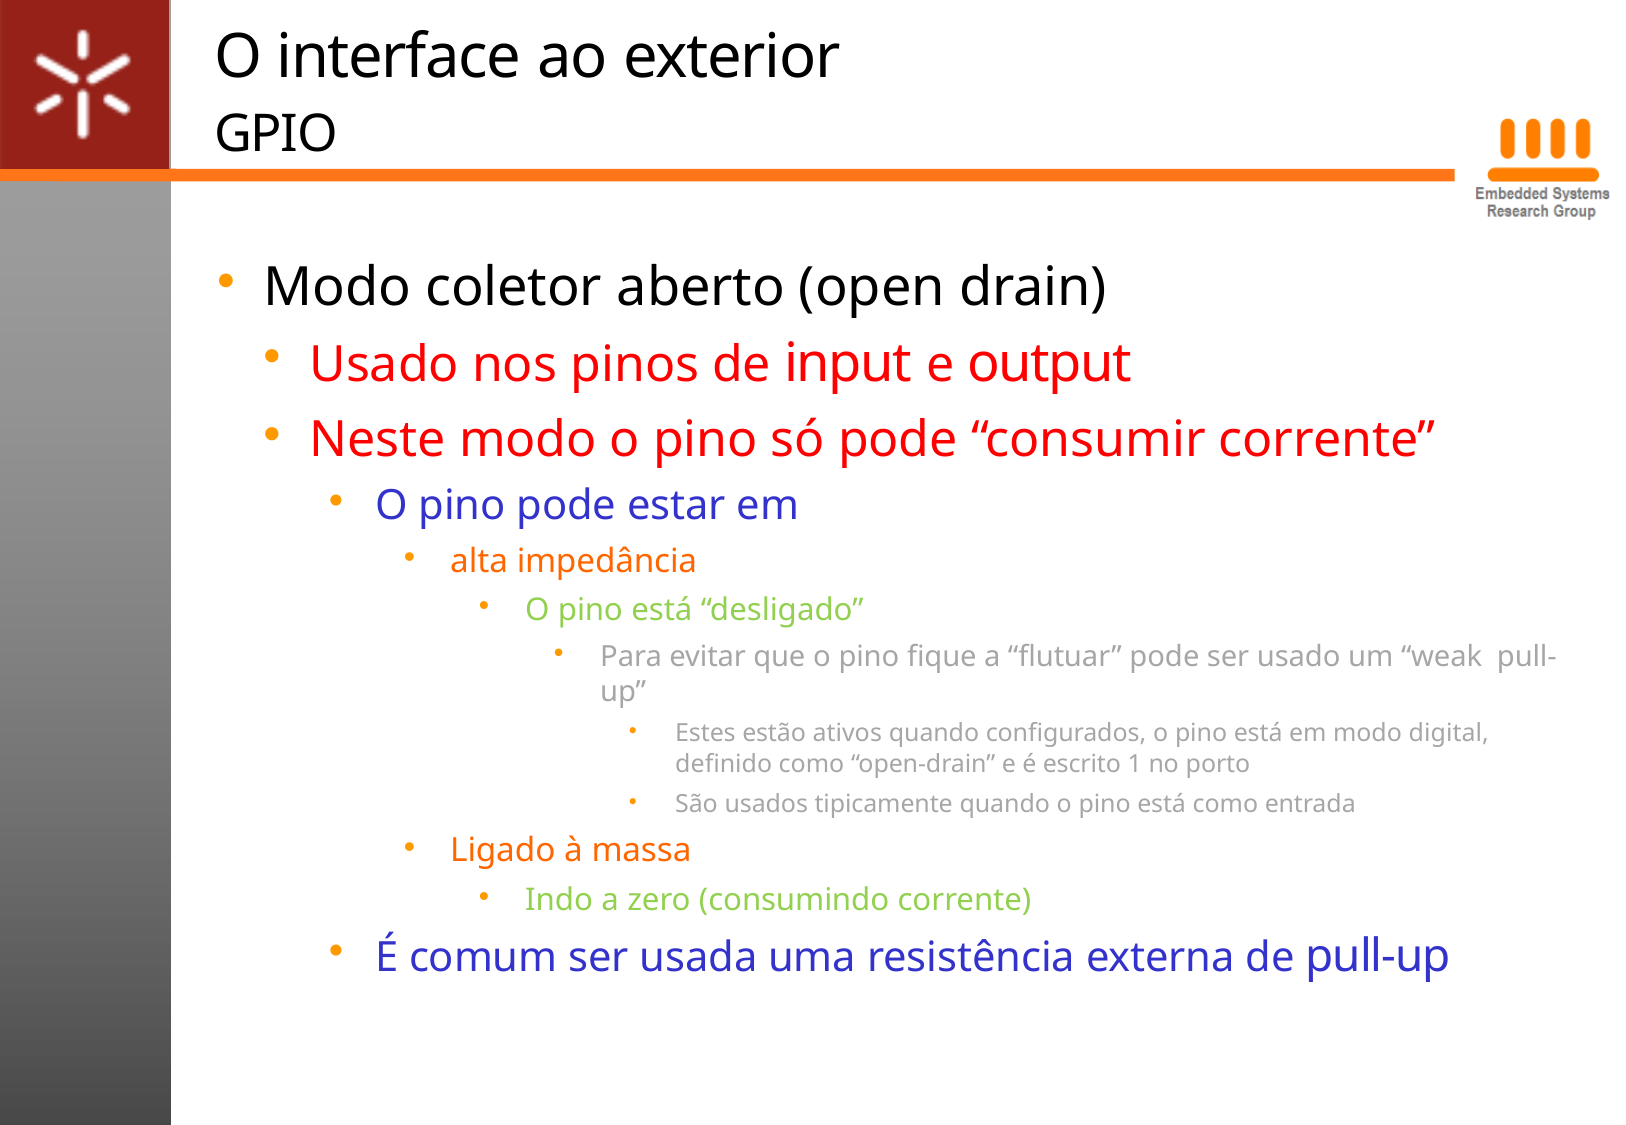

# O interface ao exterior GPIO
Modo coletor aberto (open drain)
Usado nos pinos de input e output
Neste modo o pino só pode “consumir corrente”
O pino pode estar em
alta impedância
O pino está “desligado”
Para evitar que o pino fique a “flutuar” pode ser usado um “weak pull-up”
Estes estão ativos quando configurados, o pino está em modo digital, definido como “open-drain” e é escrito 1 no porto
São usados tipicamente quando o pino está como entrada
Ligado à massa
Indo a zero (consumindo corrente)
É comum ser usada uma resistência externa de pull-up